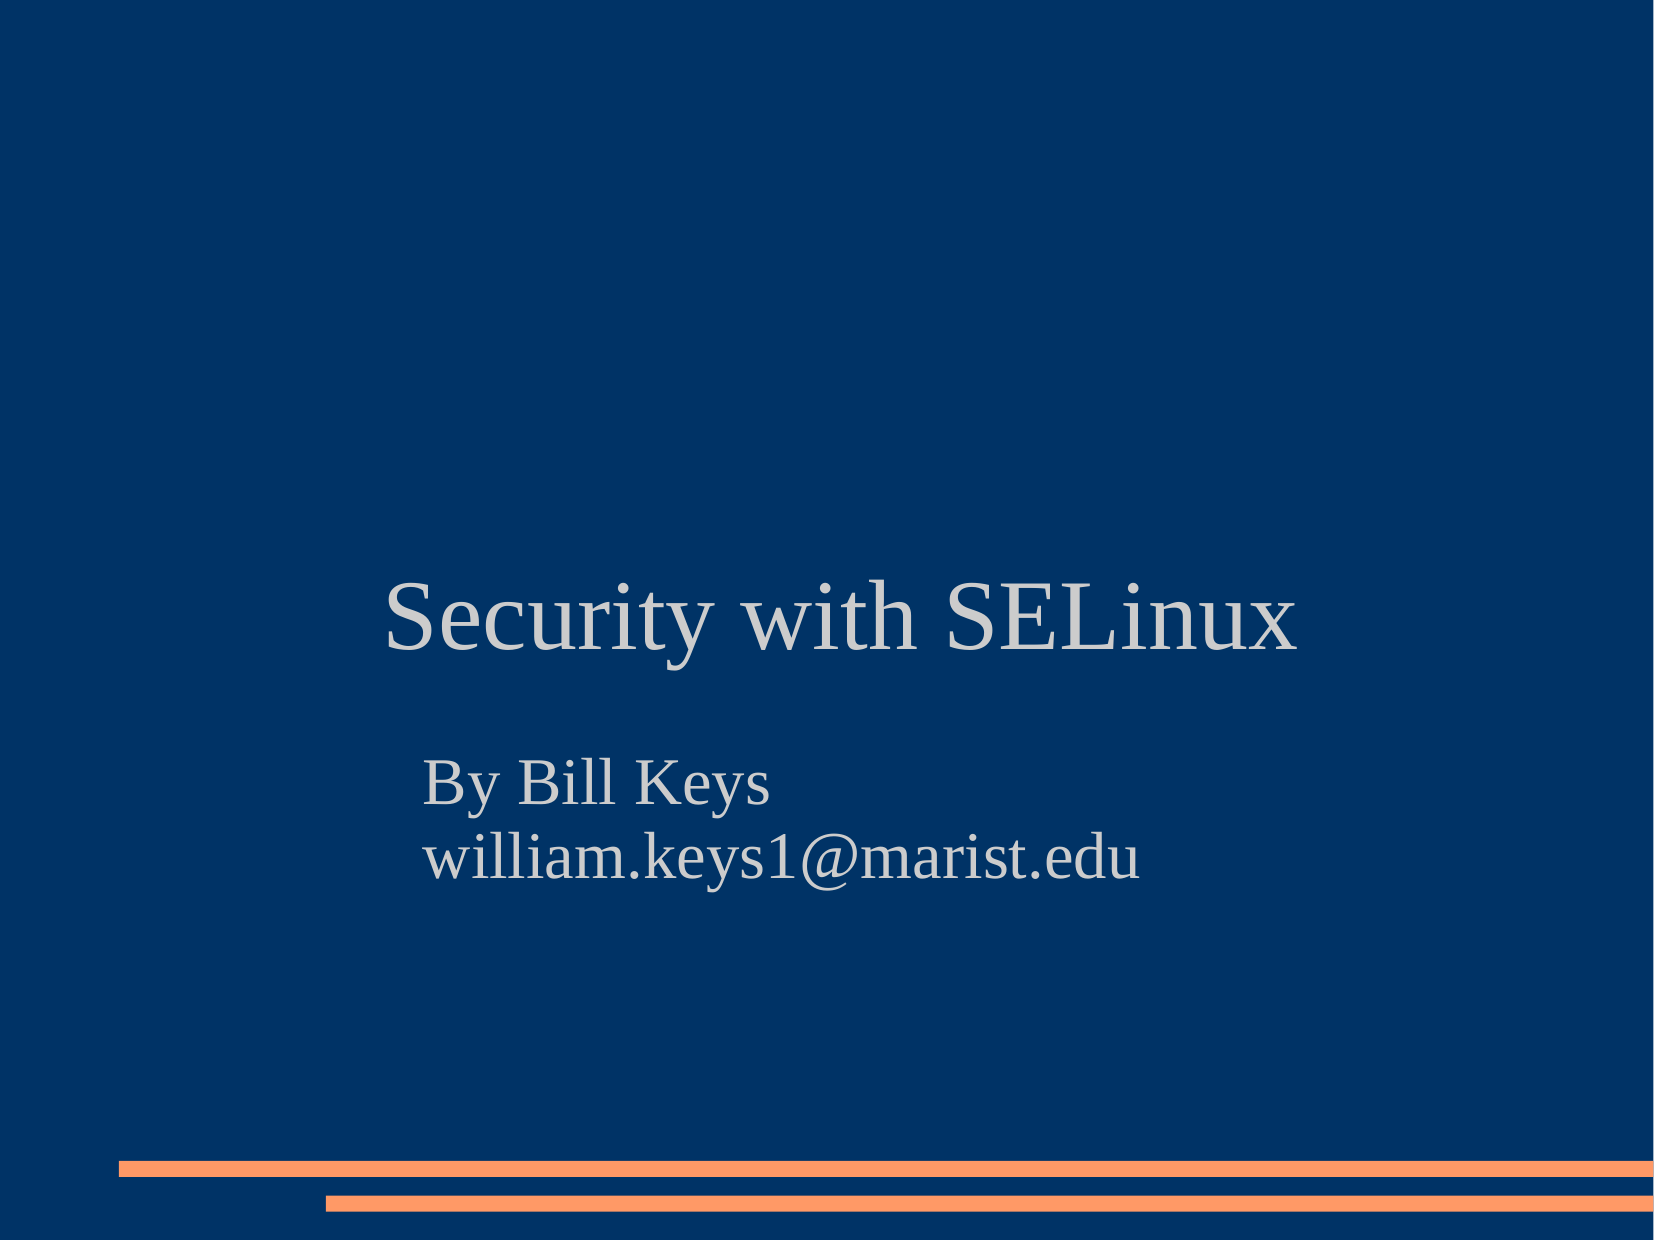

#
Security with SELinux
 By Bill Keys
 william.keys1@marist.edu